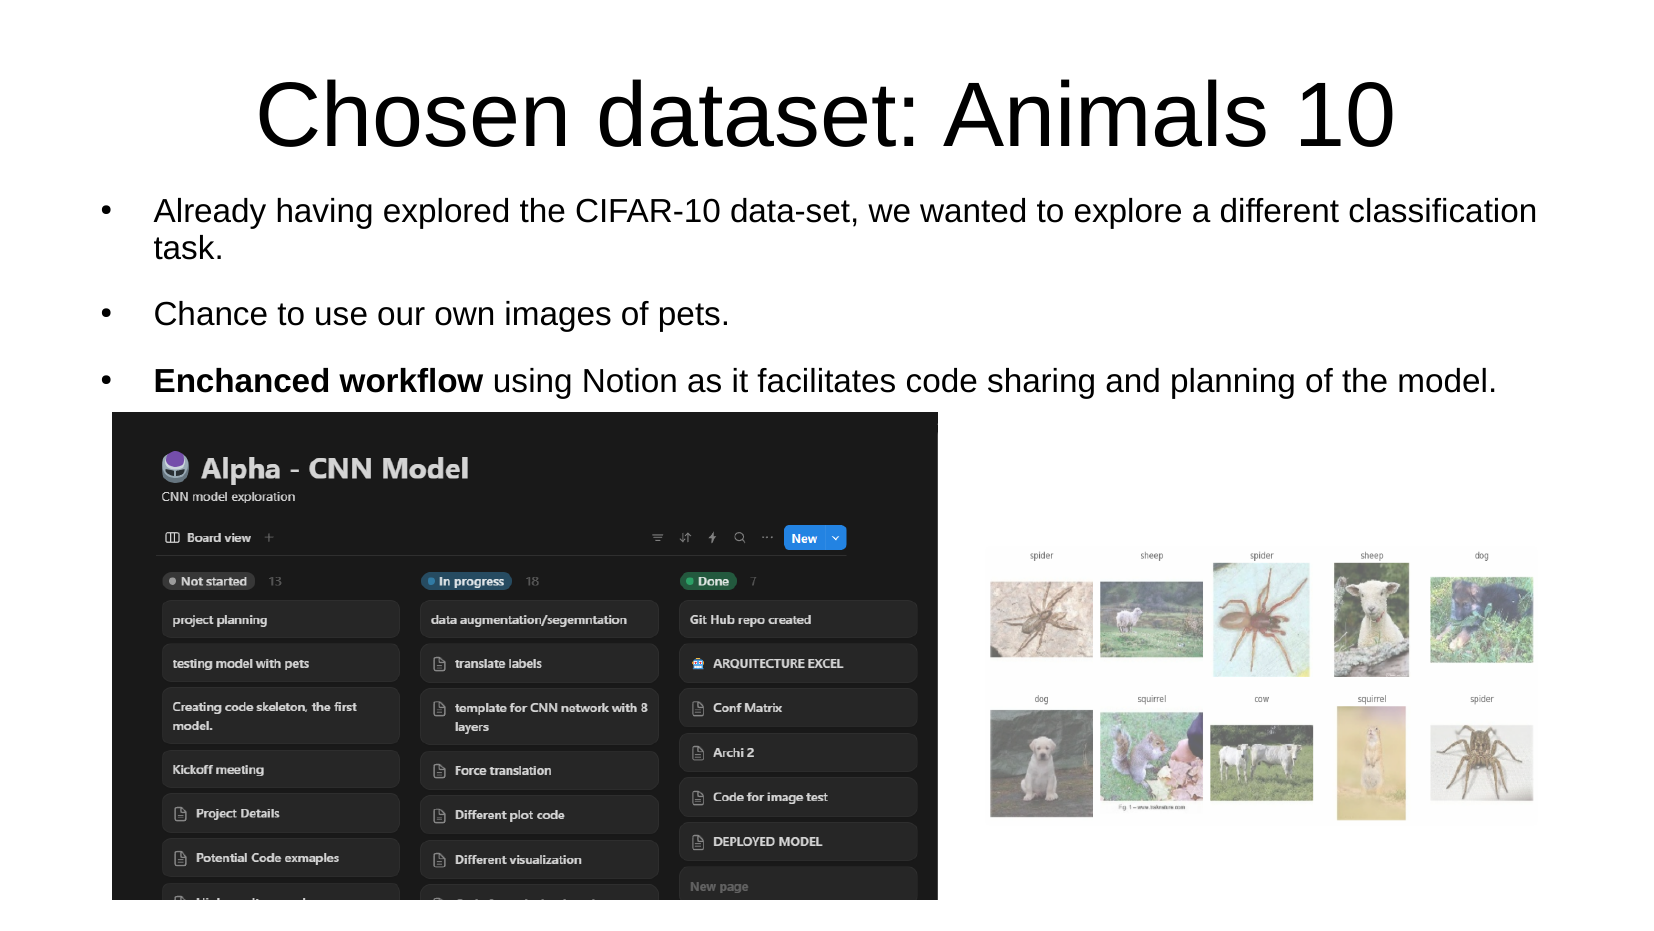

# Chosen dataset: Animals 10
Already having explored the CIFAR-10 data-set, we wanted to explore a different classification task.
Chance to use our own images of pets.
Enchanced workflow using Notion as it facilitates code sharing and planning of the model.